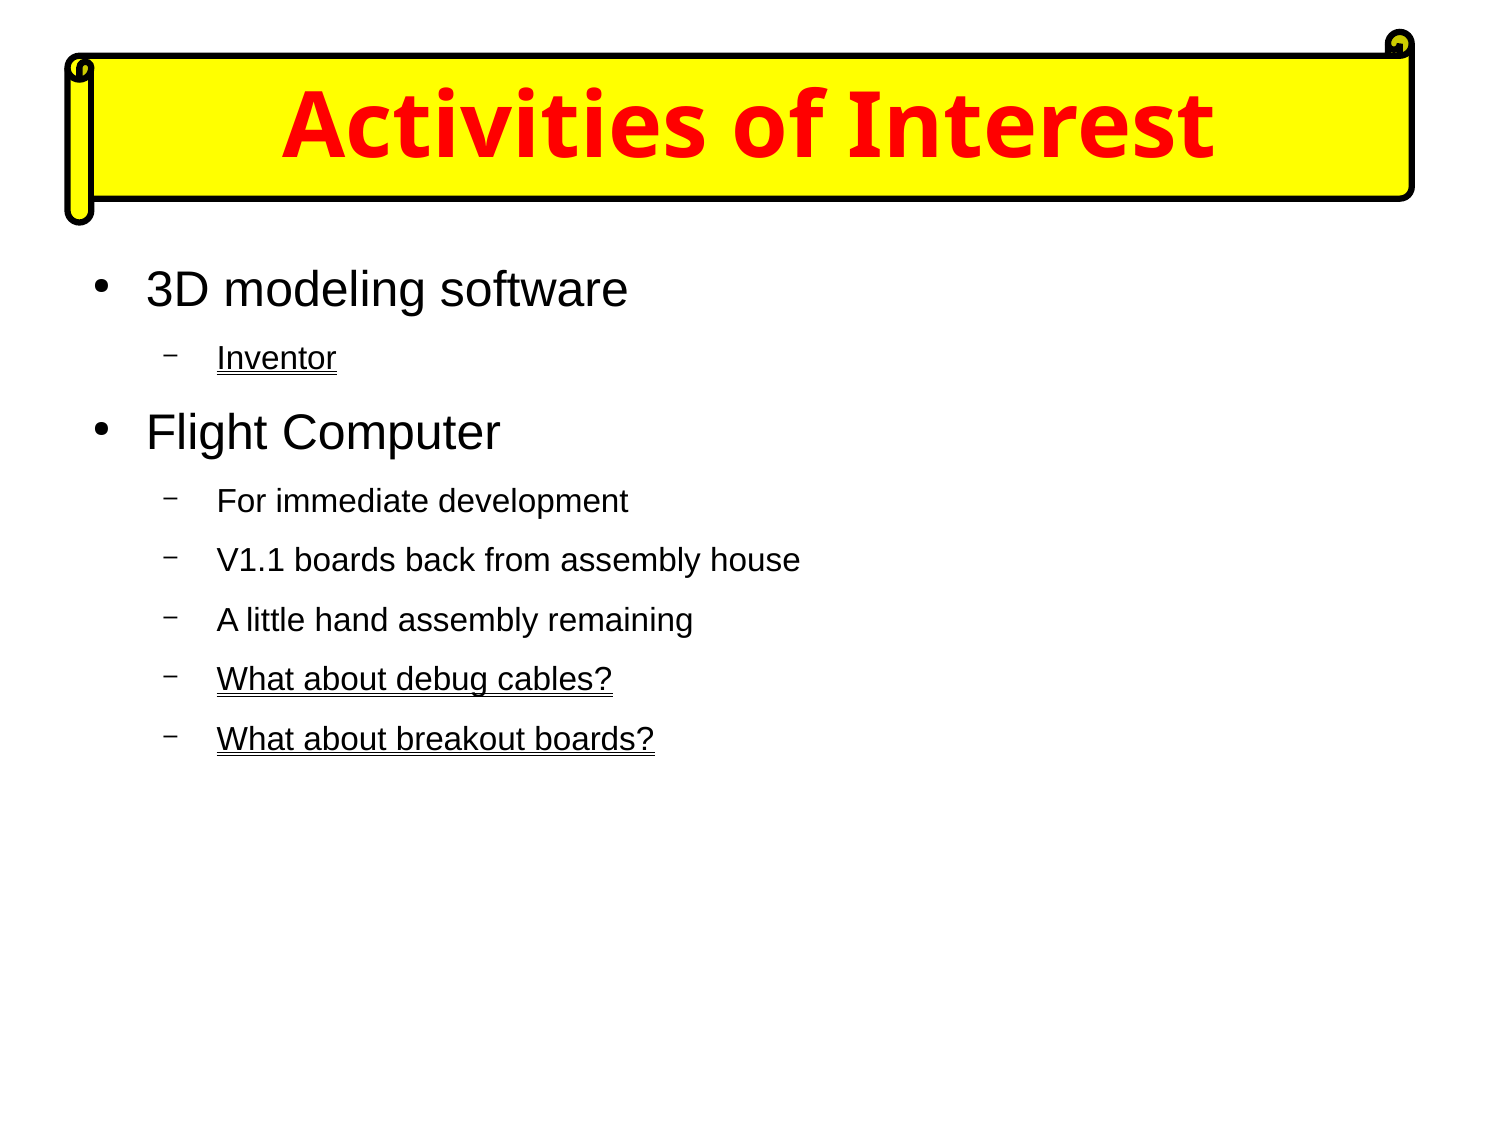

Activities of Interest
# 3D modeling software
Inventor
Flight Computer
For immediate development
V1.1 boards back from assembly house
A little hand assembly remaining
What about debug cables?
What about breakout boards?